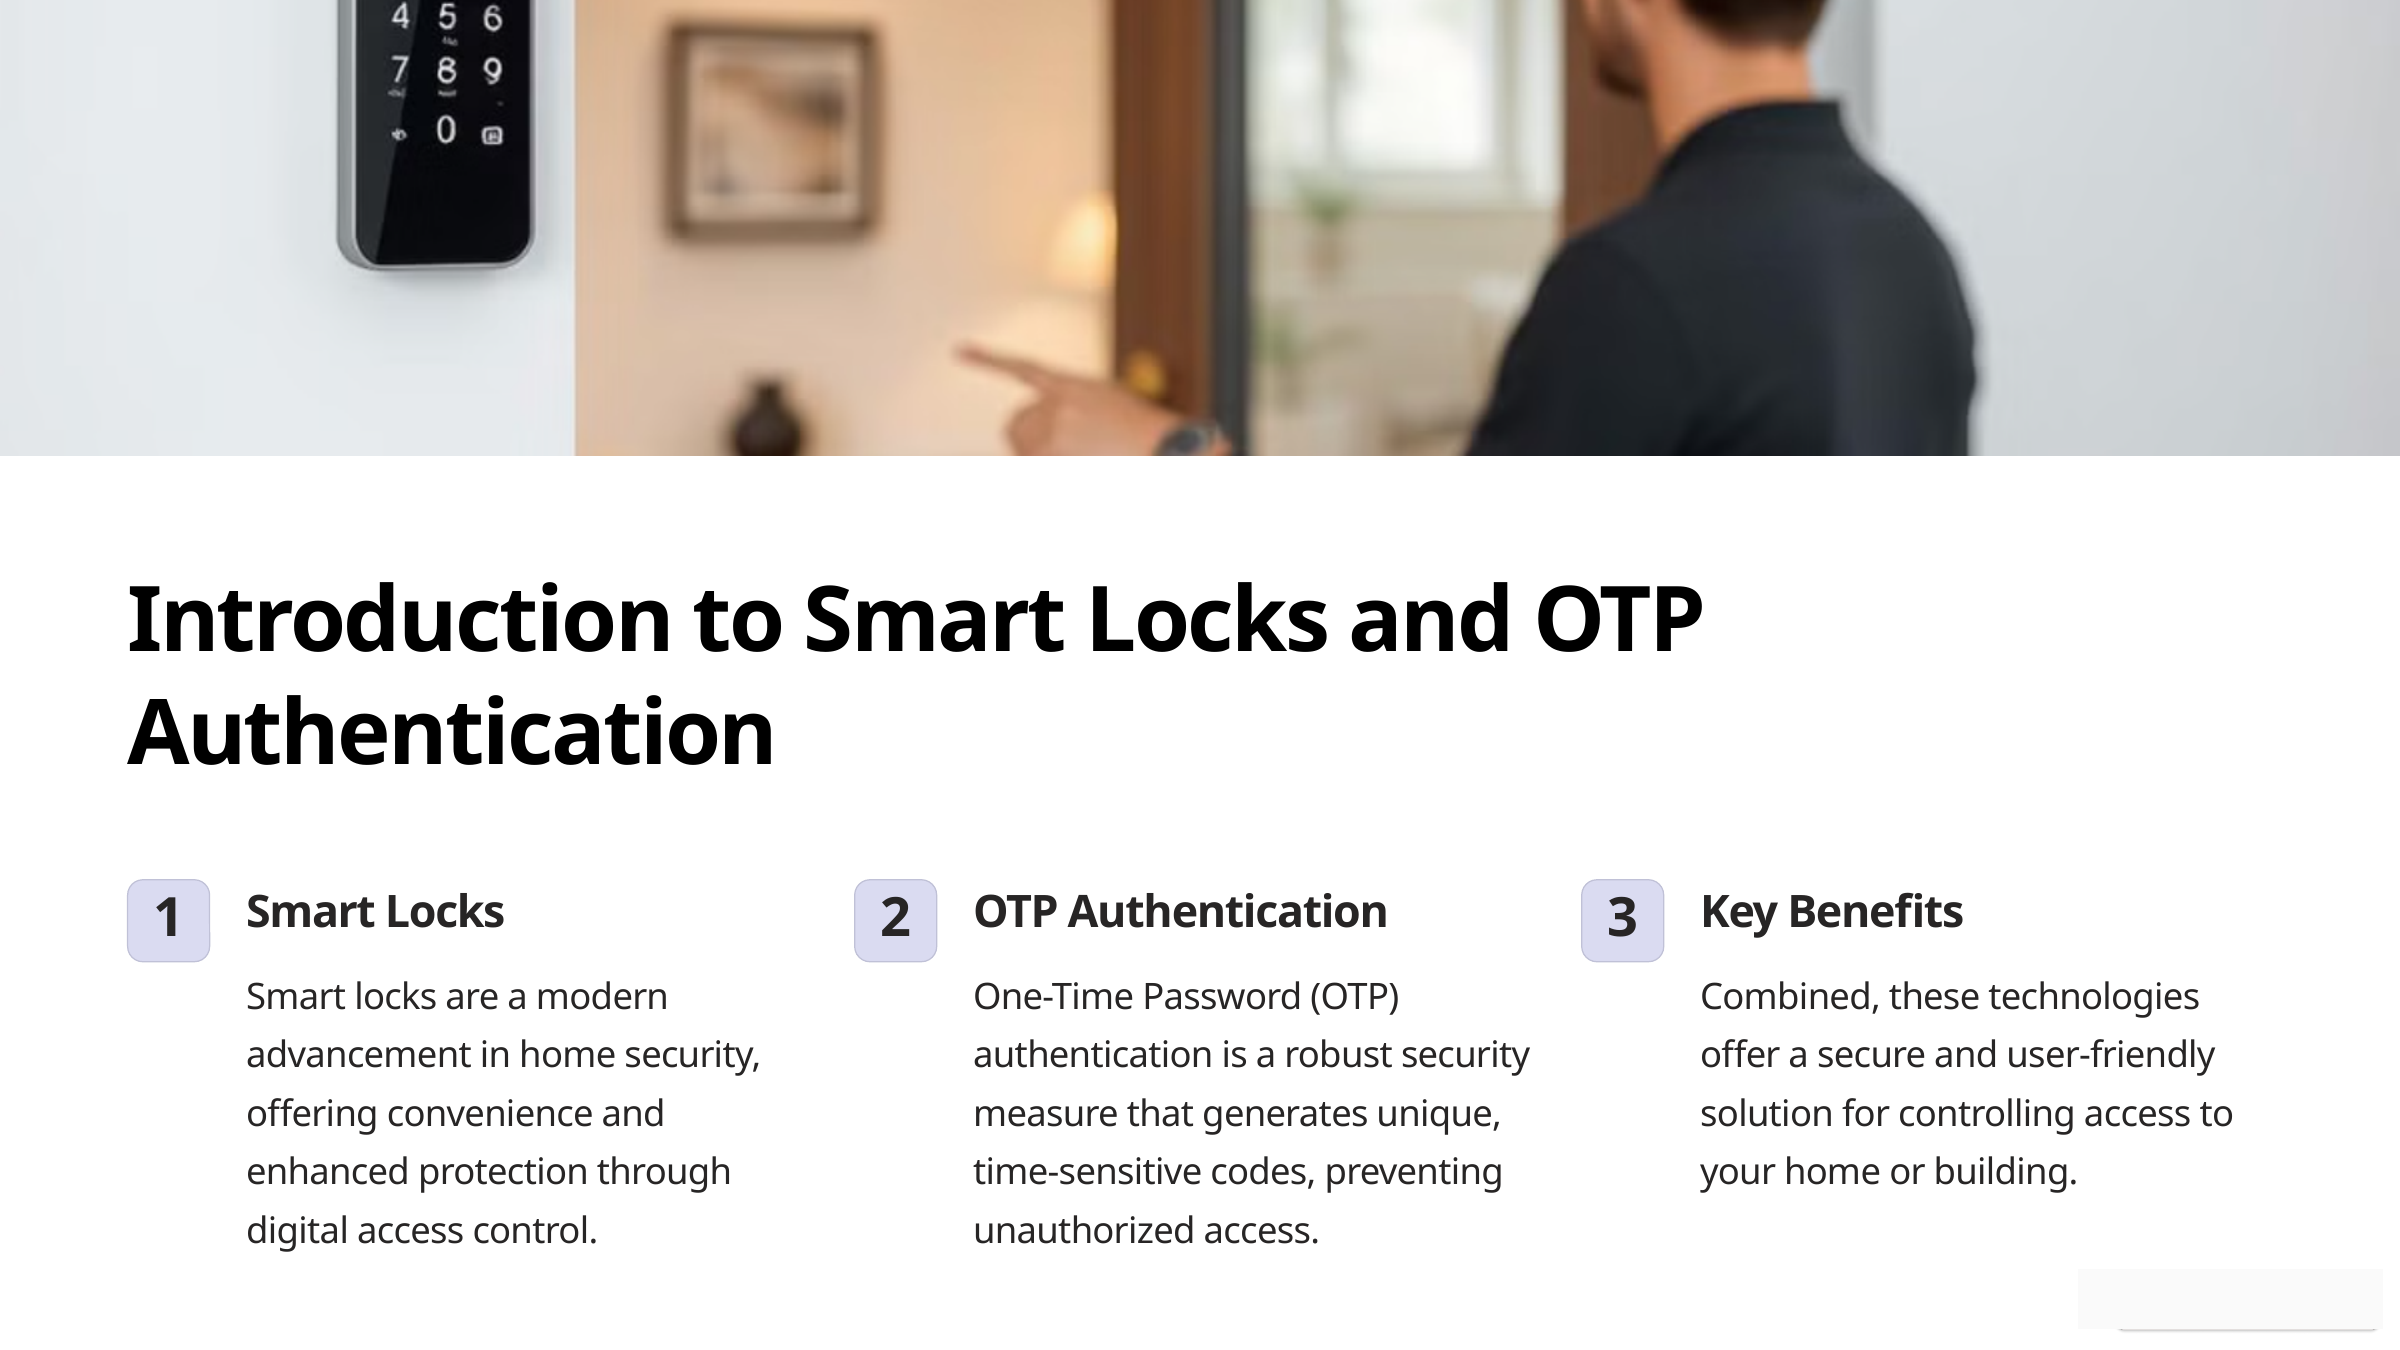

Introduction to Smart Locks and OTP Authentication
Smart Locks
OTP Authentication
Key Benefits
1
2
3
Smart locks are a modern advancement in home security, offering convenience and enhanced protection through digital access control.
One-Time Password (OTP) authentication is a robust security measure that generates unique, time-sensitive codes, preventing unauthorized access.
Combined, these technologies offer a secure and user-friendly solution for controlling access to your home or building.